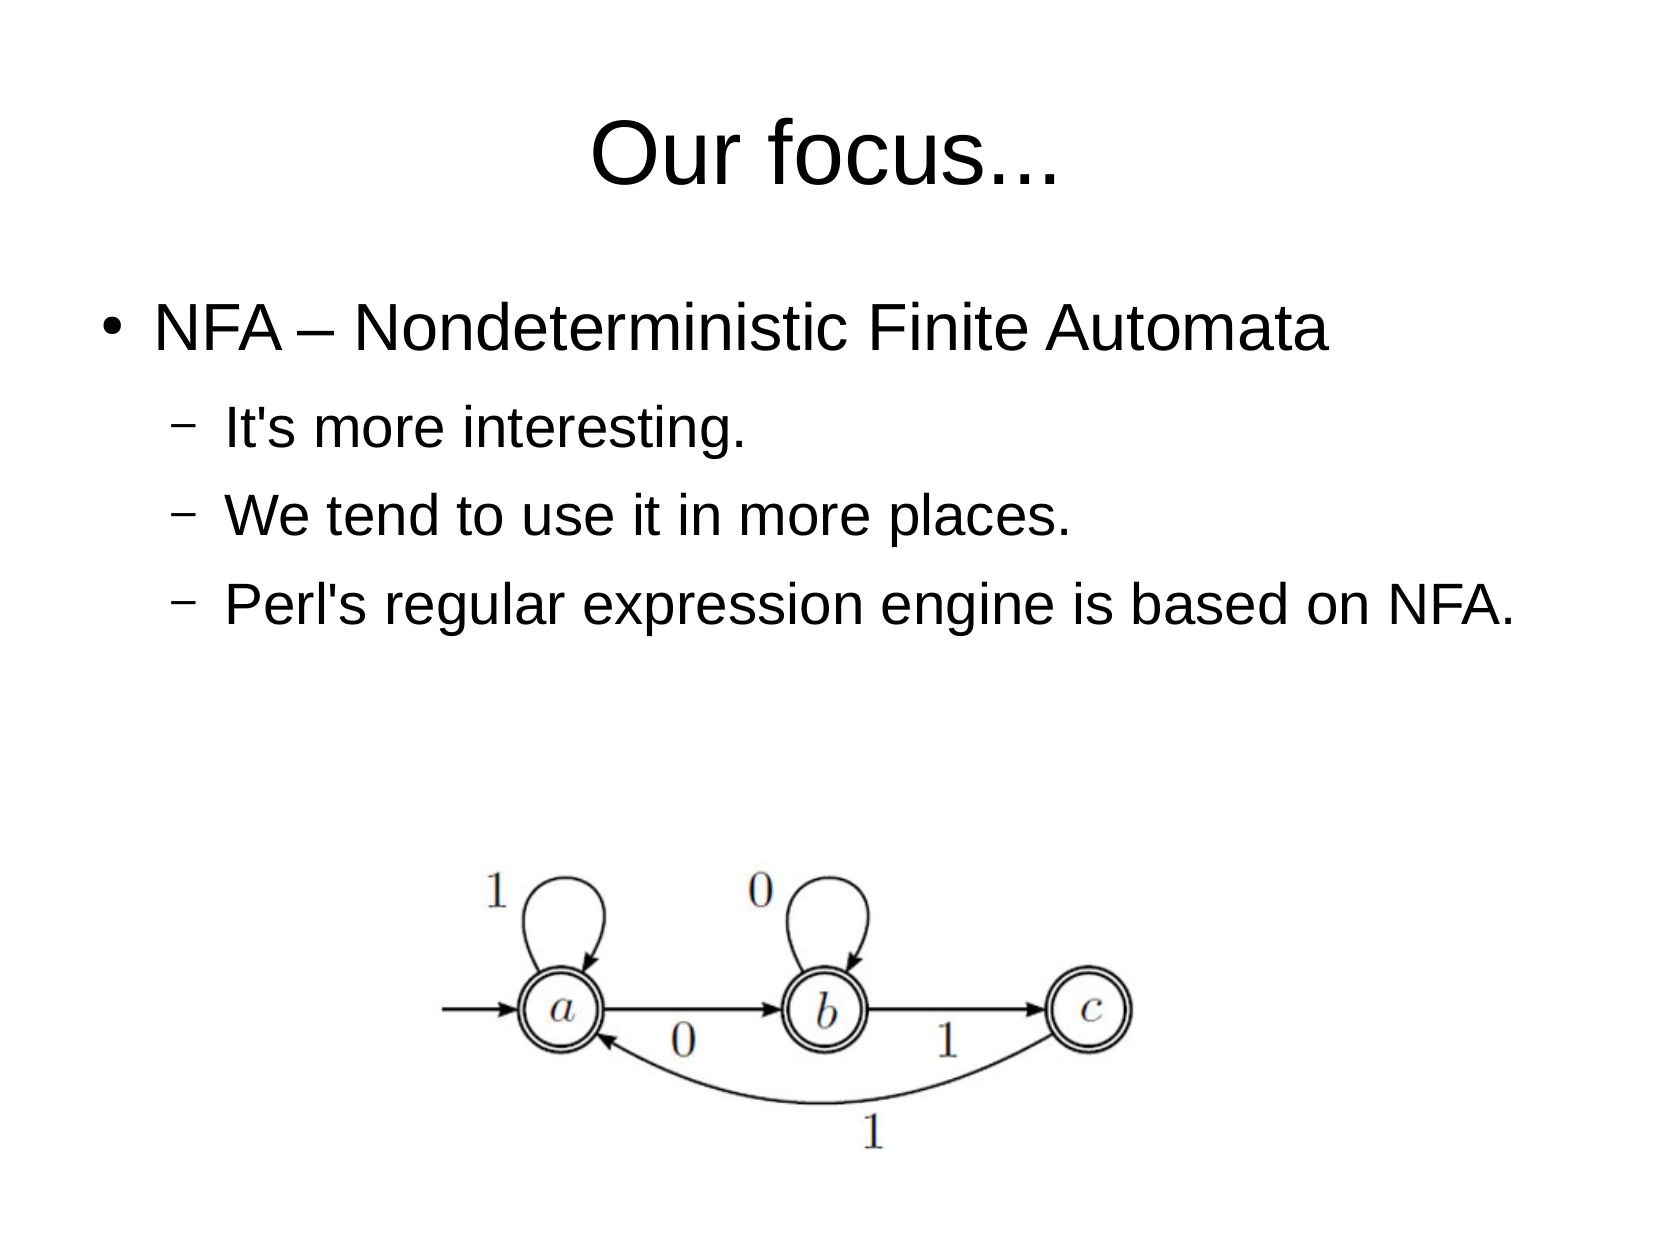

# Our focus...
NFA – Nondeterministic Finite Automata
It's more interesting.
We tend to use it in more places.
Perl's regular expression engine is based on NFA.